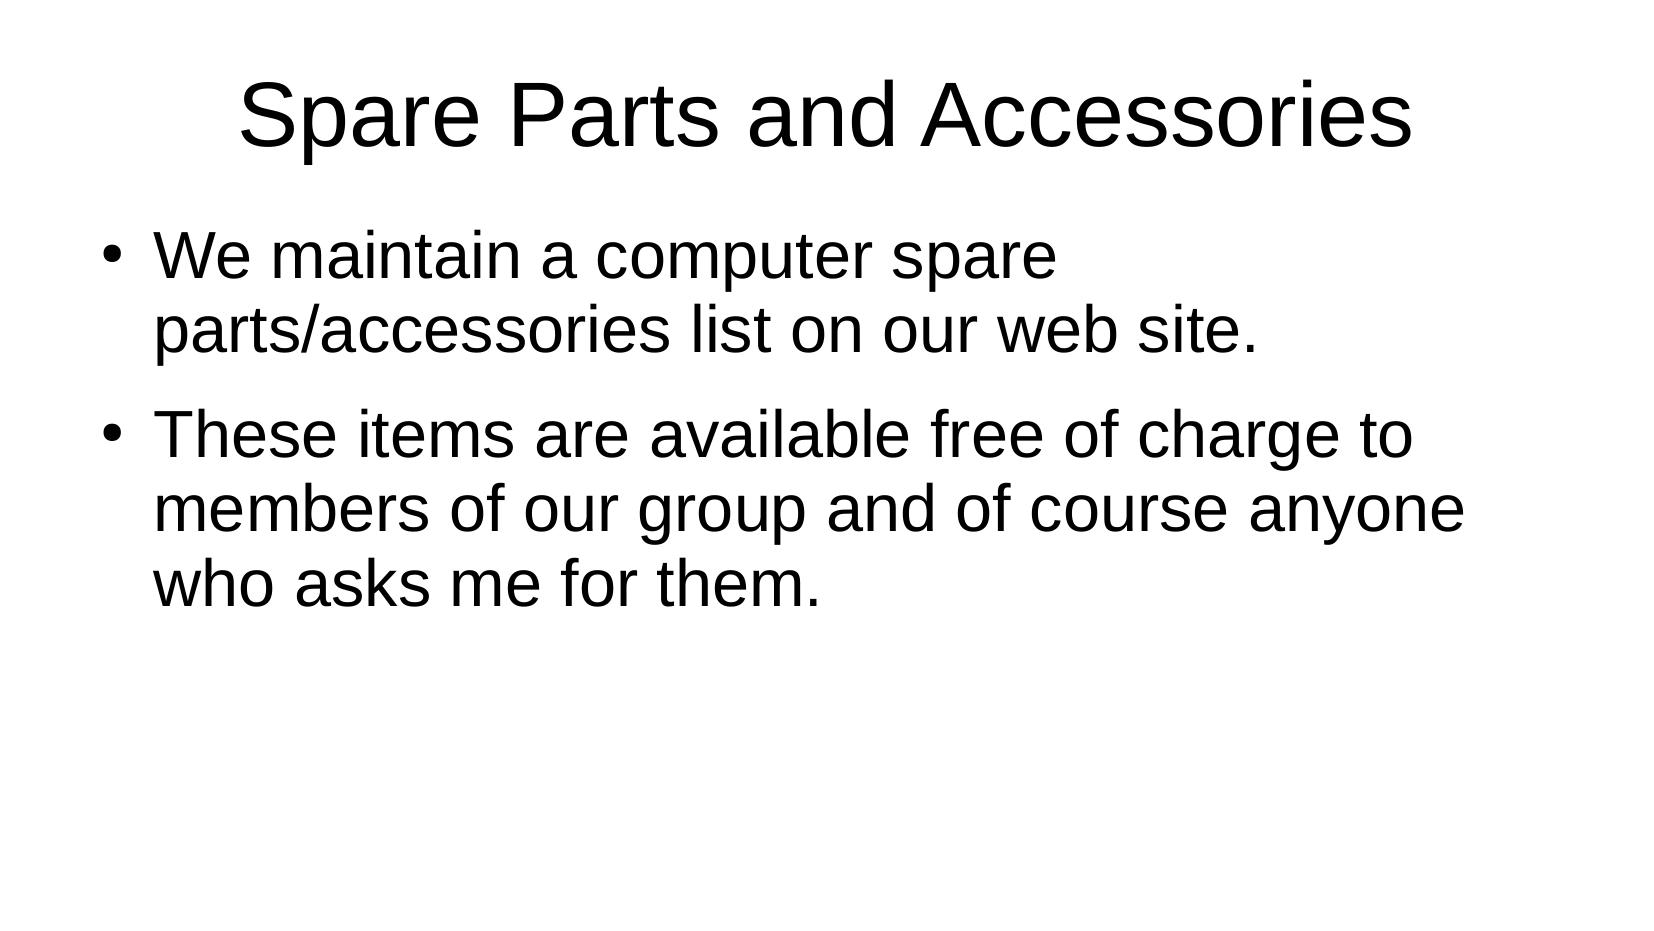

# Spare Parts and Accessories
We maintain a computer spare parts/accessories list on our web site.
These items are available free of charge to members of our group and of course anyone who asks me for them.